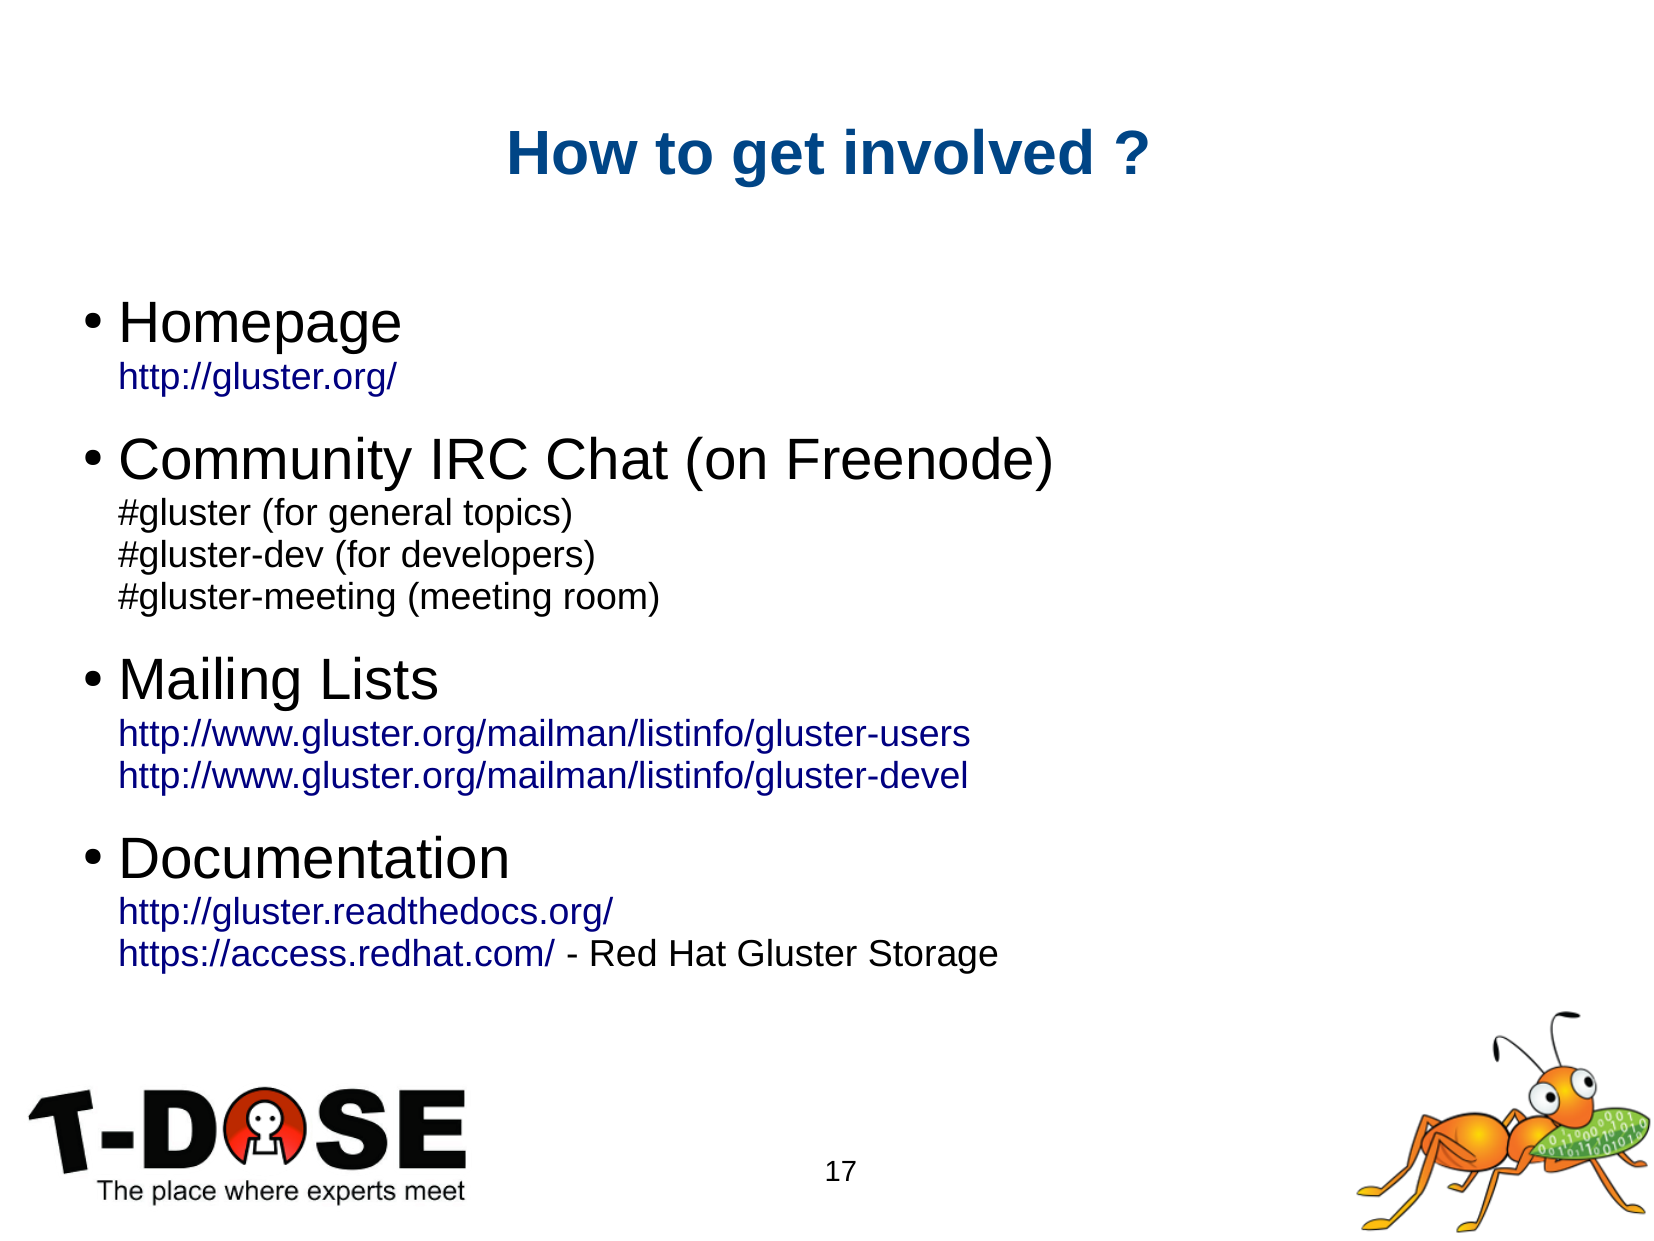

# How to get involved ?
Homepage
http://gluster.org/
Community IRC Chat (on Freenode)
#gluster (for general topics)
#gluster-dev (for developers)
#gluster-meeting (meeting room)
Mailing Lists
http://www.gluster.org/mailman/listinfo/gluster-users
http://www.gluster.org/mailman/listinfo/gluster-devel
Documentation
http://gluster.readthedocs.org/
https://access.redhat.com/ - Red Hat Gluster Storage
17